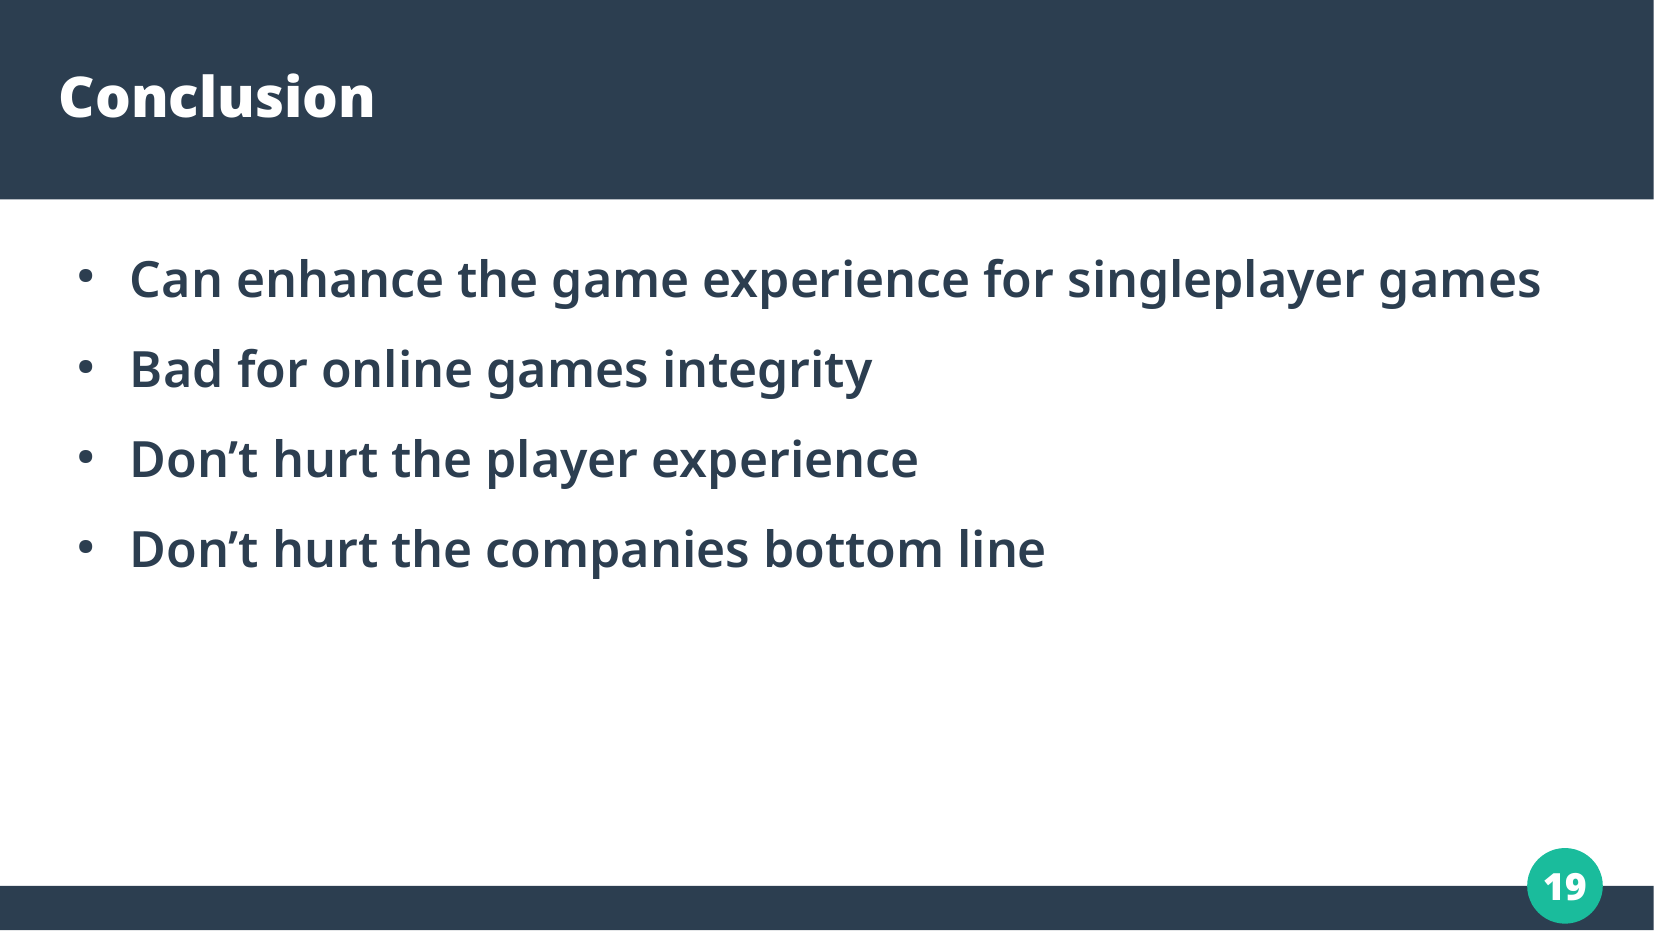

# Conclusion
Can enhance the game experience for singleplayer games
Bad for online games integrity
Don’t hurt the player experience
Don’t hurt the companies bottom line